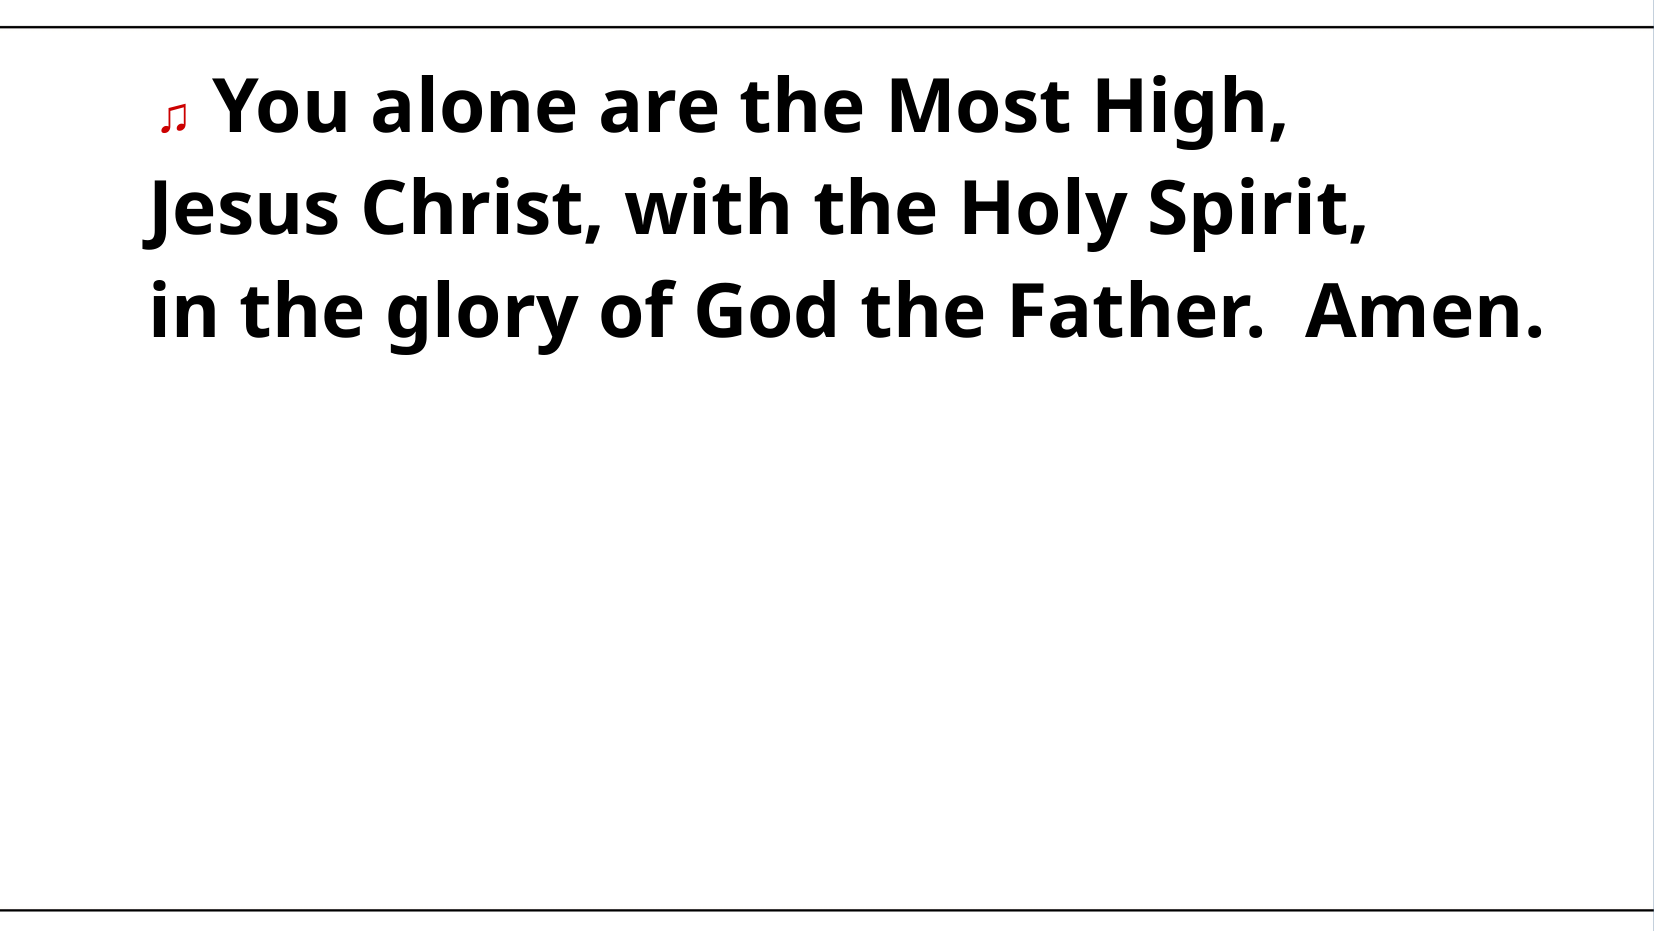

♫ You alone are the Most High,
 Jesus Christ, with the Holy Spirit,
 in the glory of God the Father. Amen.